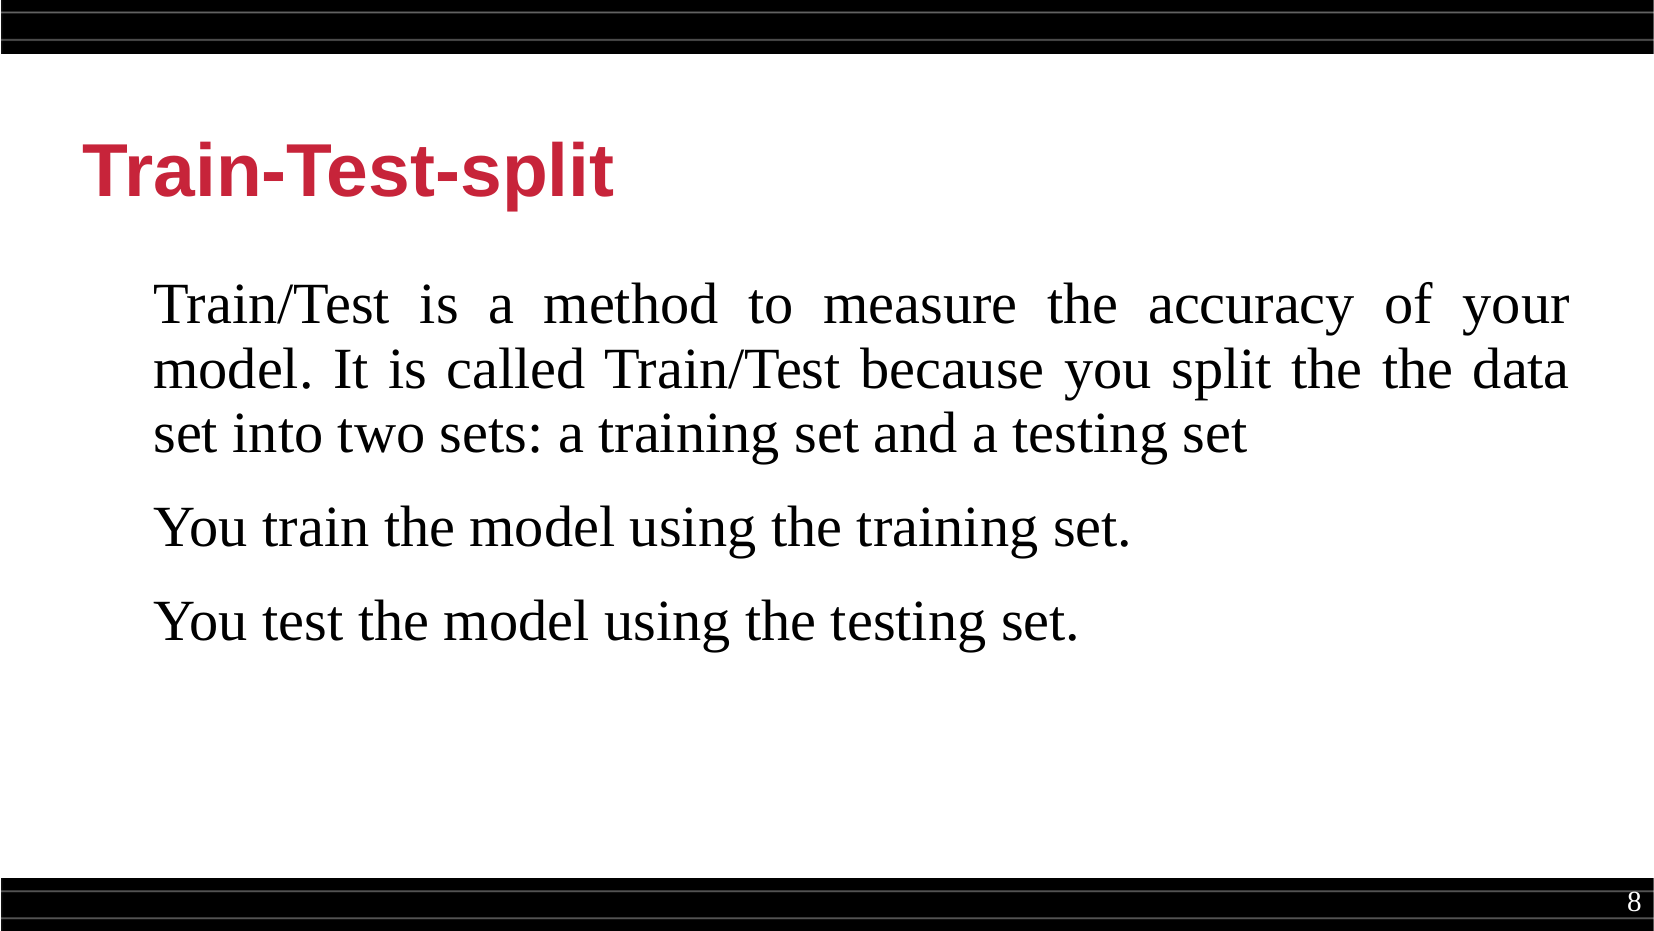

# Train-Test-split
Train/Test is a method to measure the accuracy of your model. It is called Train/Test because you split the the data set into two sets: a training set and a testing set
You train the model using the training set.
You test the model using the testing set.